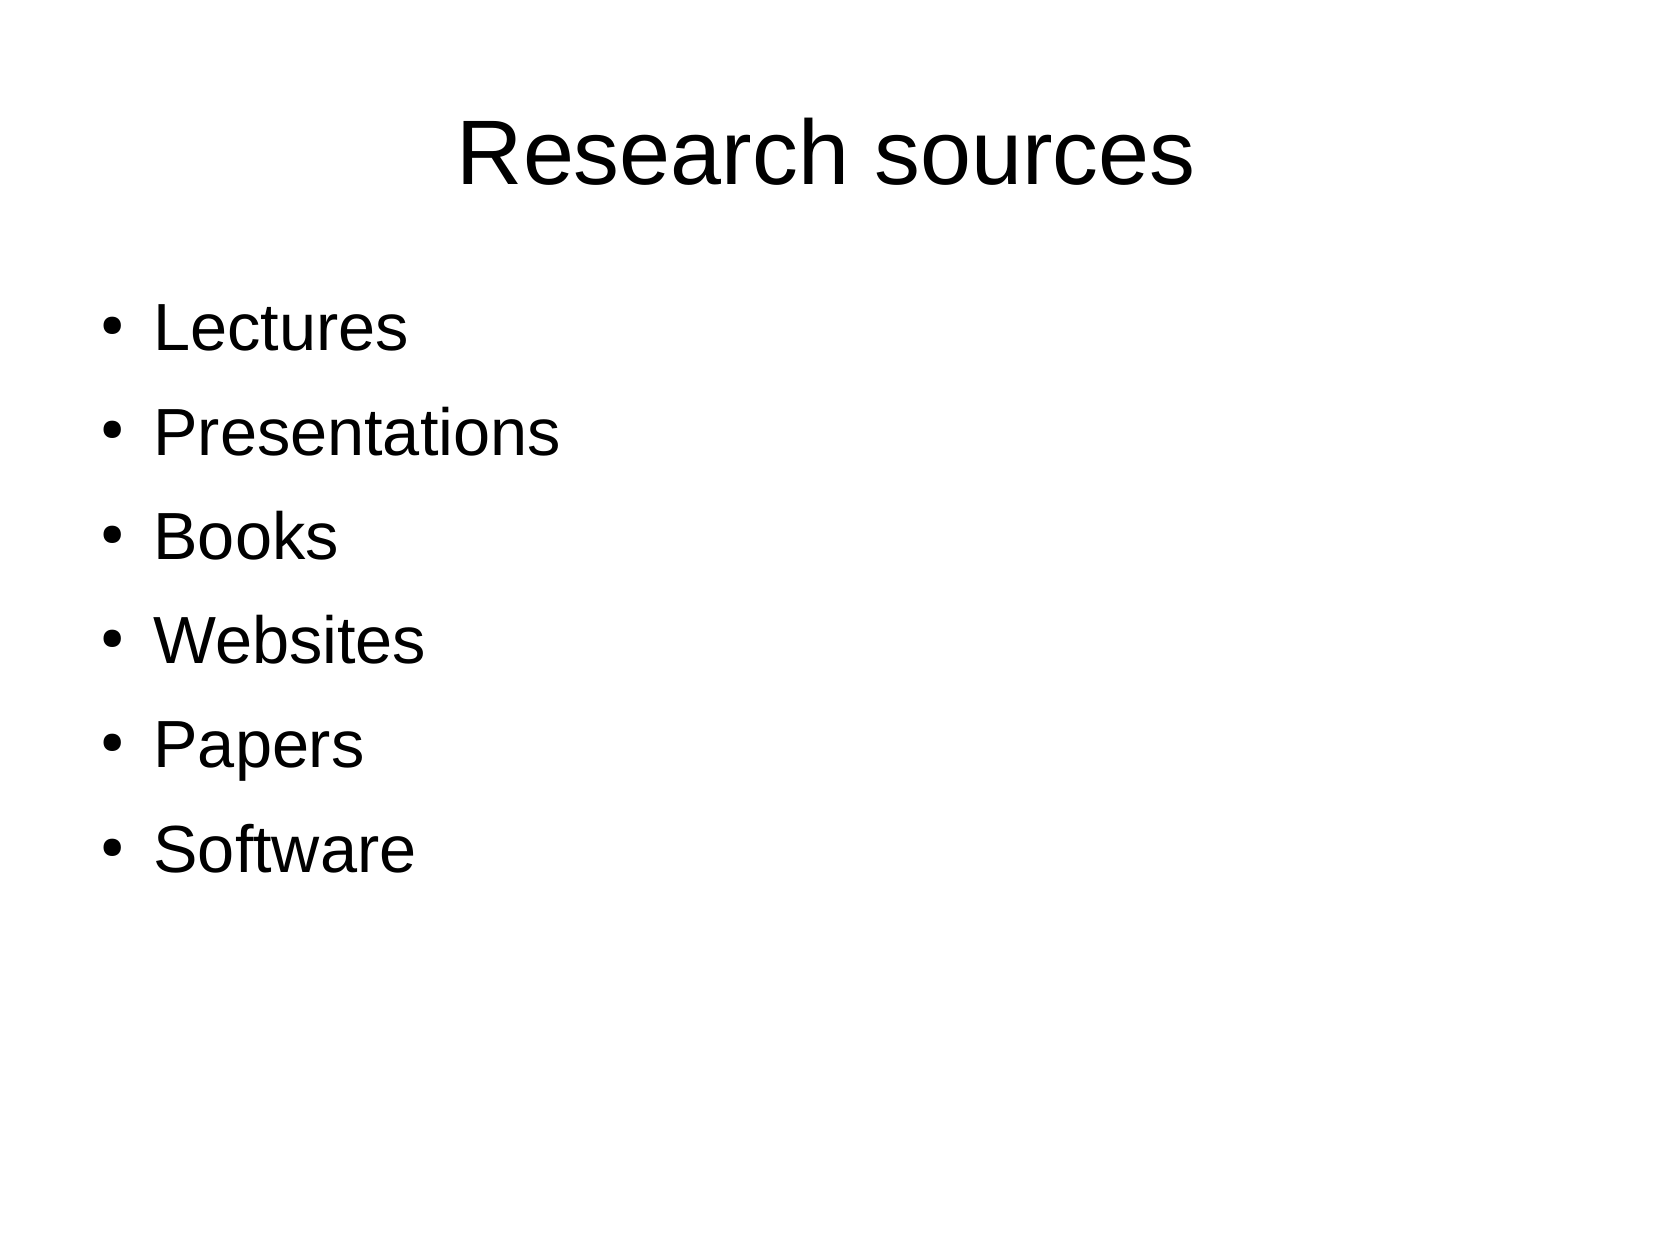

# Research sources
Lectures
Presentations
Books
Websites
Papers
Software